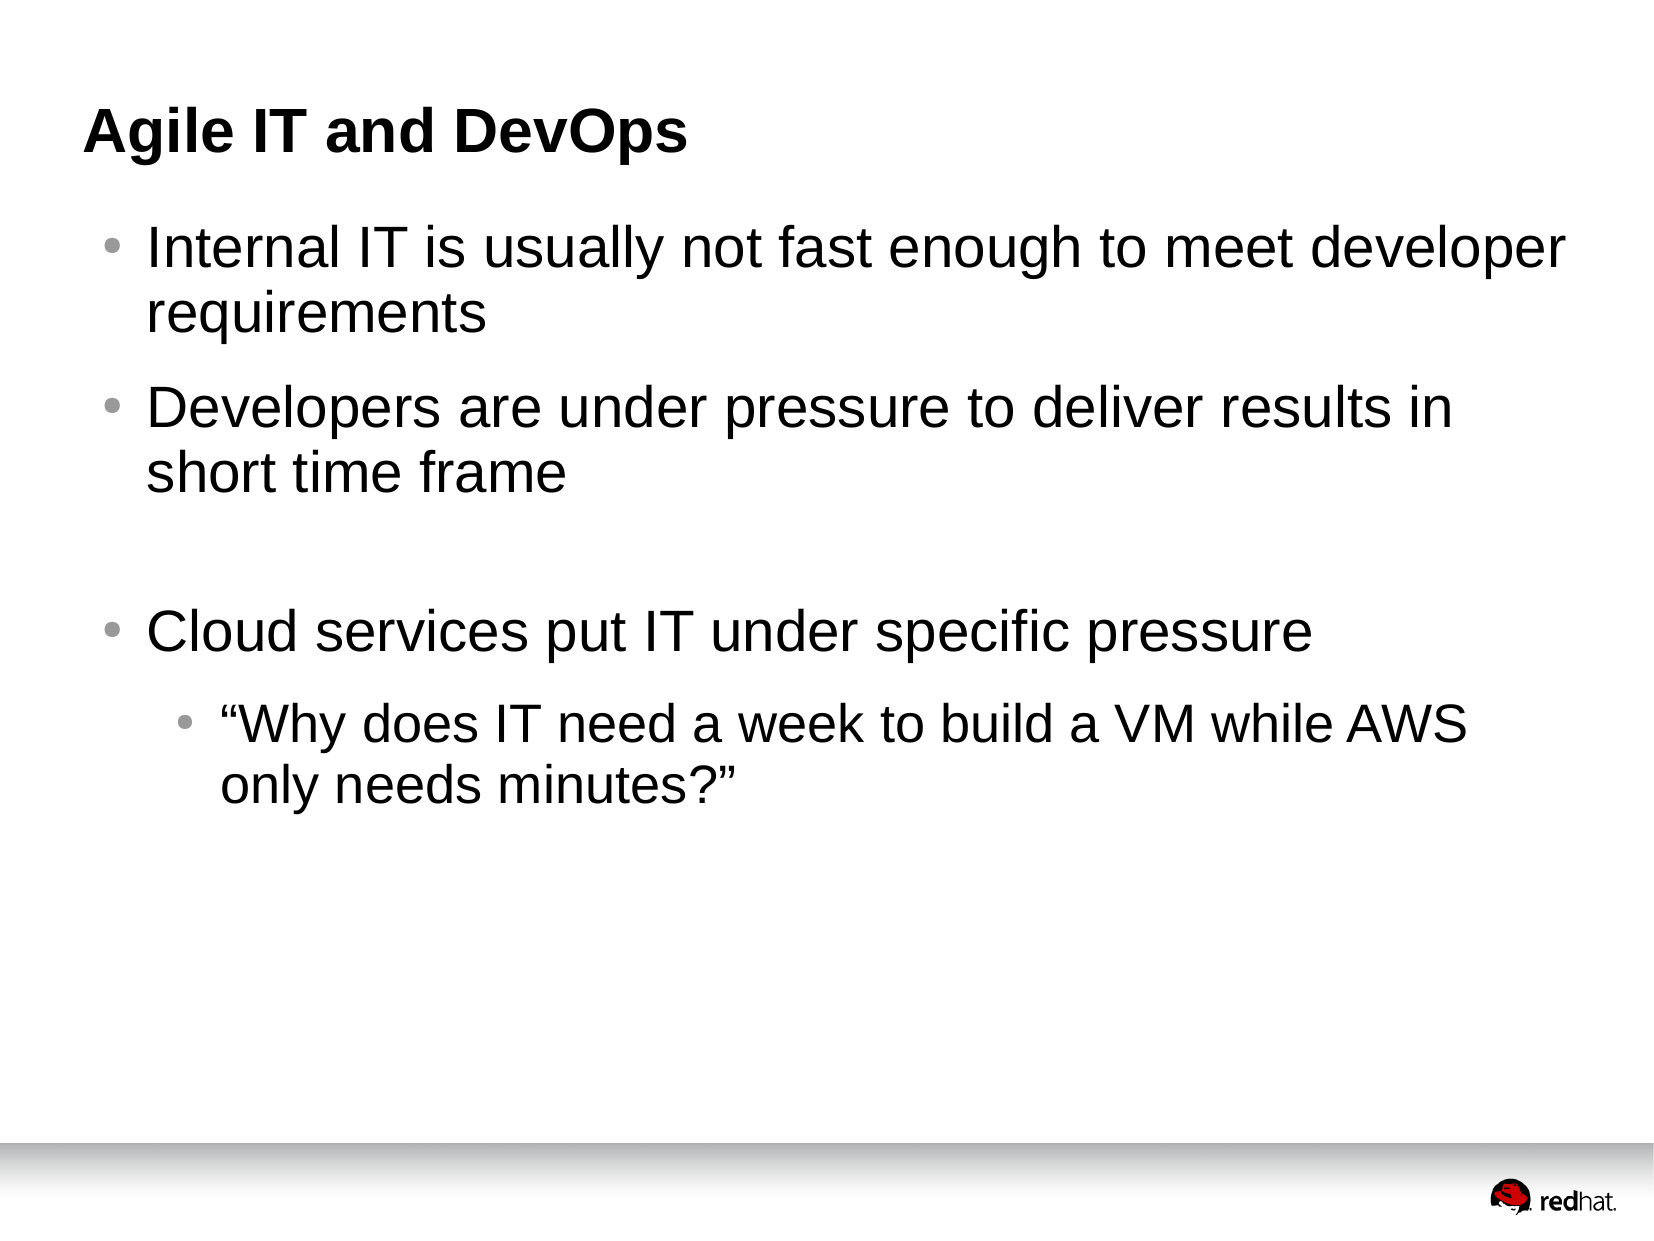

# Agile IT and DevOps
Internal IT is usually not fast enough to meet developer requirements
Developers are under pressure to deliver results in short time frame
Cloud services put IT under specific pressure
“Why does IT need a week to build a VM while AWS only needs minutes?”